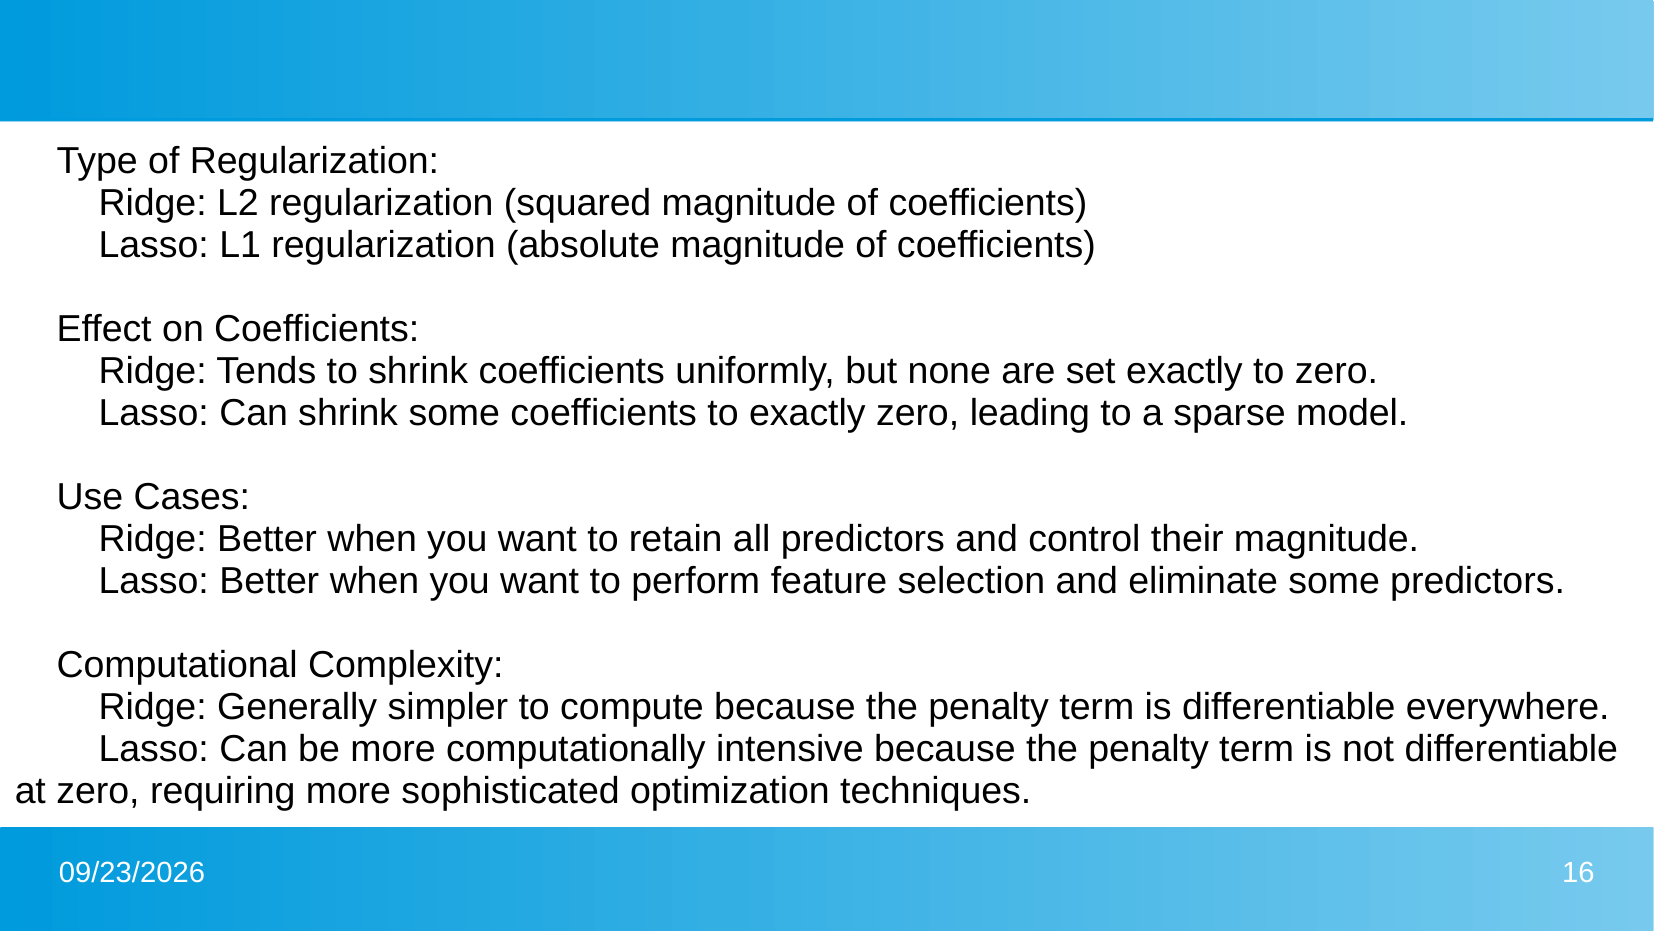

#
 Type of Regularization:
 Ridge: L2 regularization (squared magnitude of coefficients)
 Lasso: L1 regularization (absolute magnitude of coefficients)
 Effect on Coefficients:
 Ridge: Tends to shrink coefficients uniformly, but none are set exactly to zero.
 Lasso: Can shrink some coefficients to exactly zero, leading to a sparse model.
 Use Cases:
 Ridge: Better when you want to retain all predictors and control their magnitude.
 Lasso: Better when you want to perform feature selection and eliminate some predictors.
 Computational Complexity:
 Ridge: Generally simpler to compute because the penalty term is differentiable everywhere.
 Lasso: Can be more computationally intensive because the penalty term is not differentiable at zero, requiring more sophisticated optimization techniques.
16